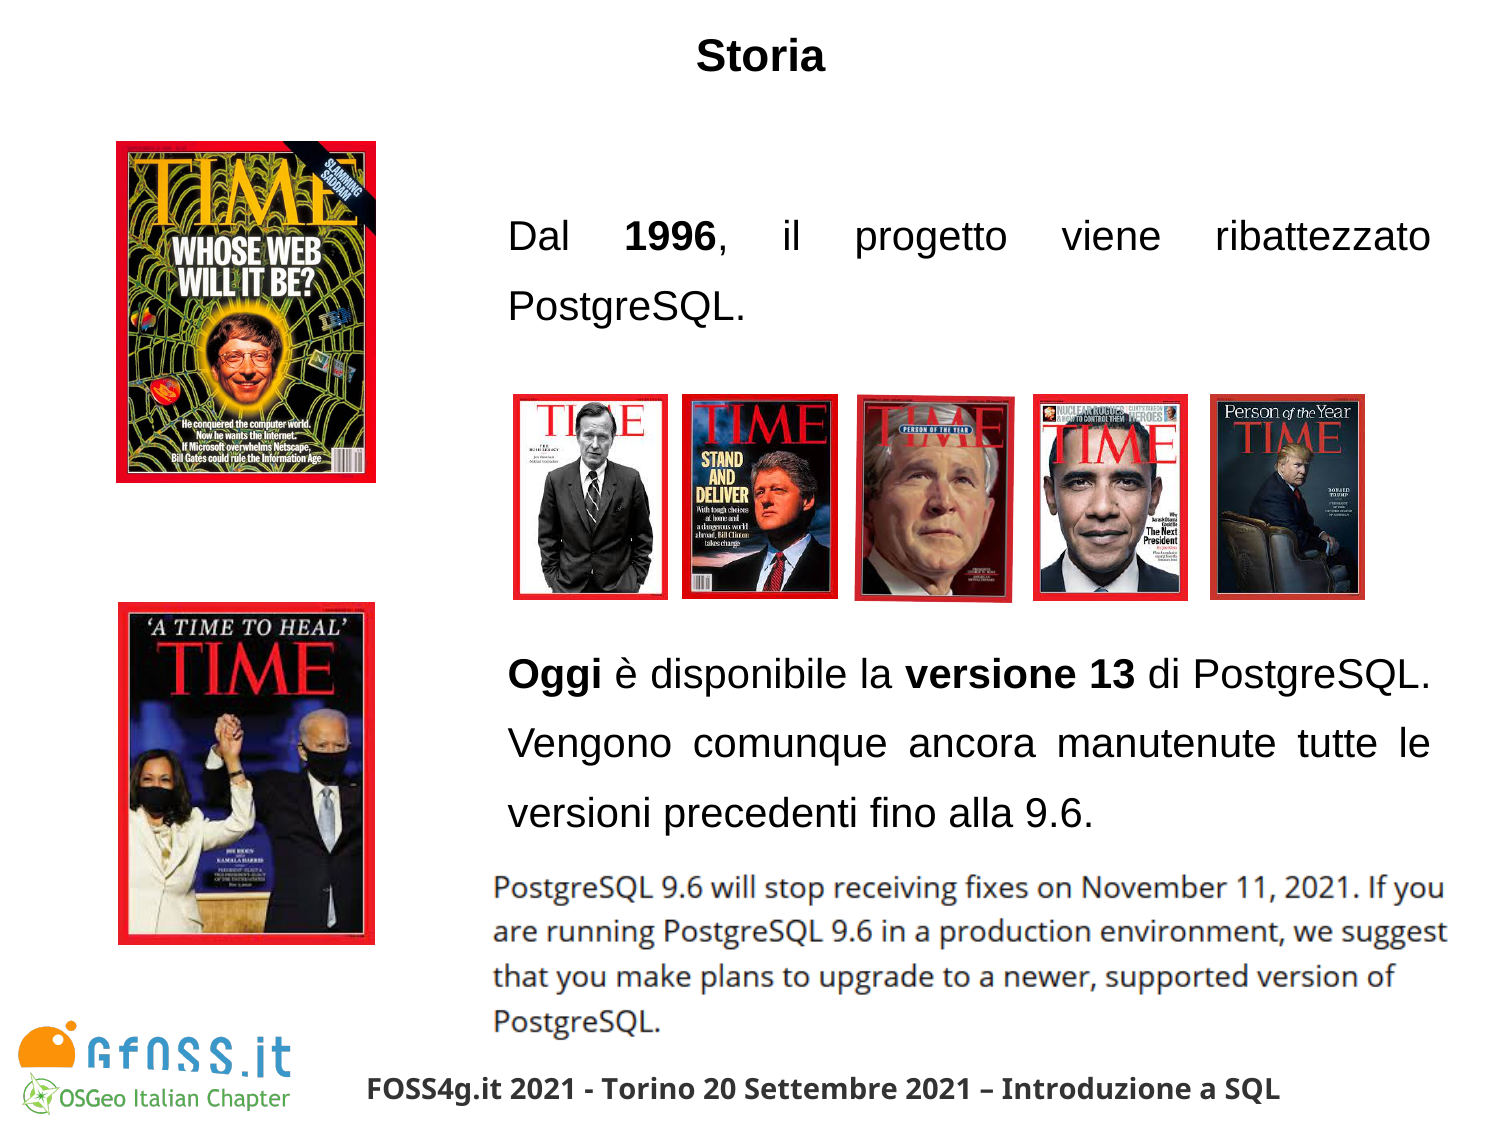

# Storia
Dal 1996, il progetto viene ribattezzato PostgreSQL.
Oggi è disponibile la versione 13 di PostgreSQL. Vengono comunque ancora manutenute tutte le versioni precedenti fino alla 9.6.